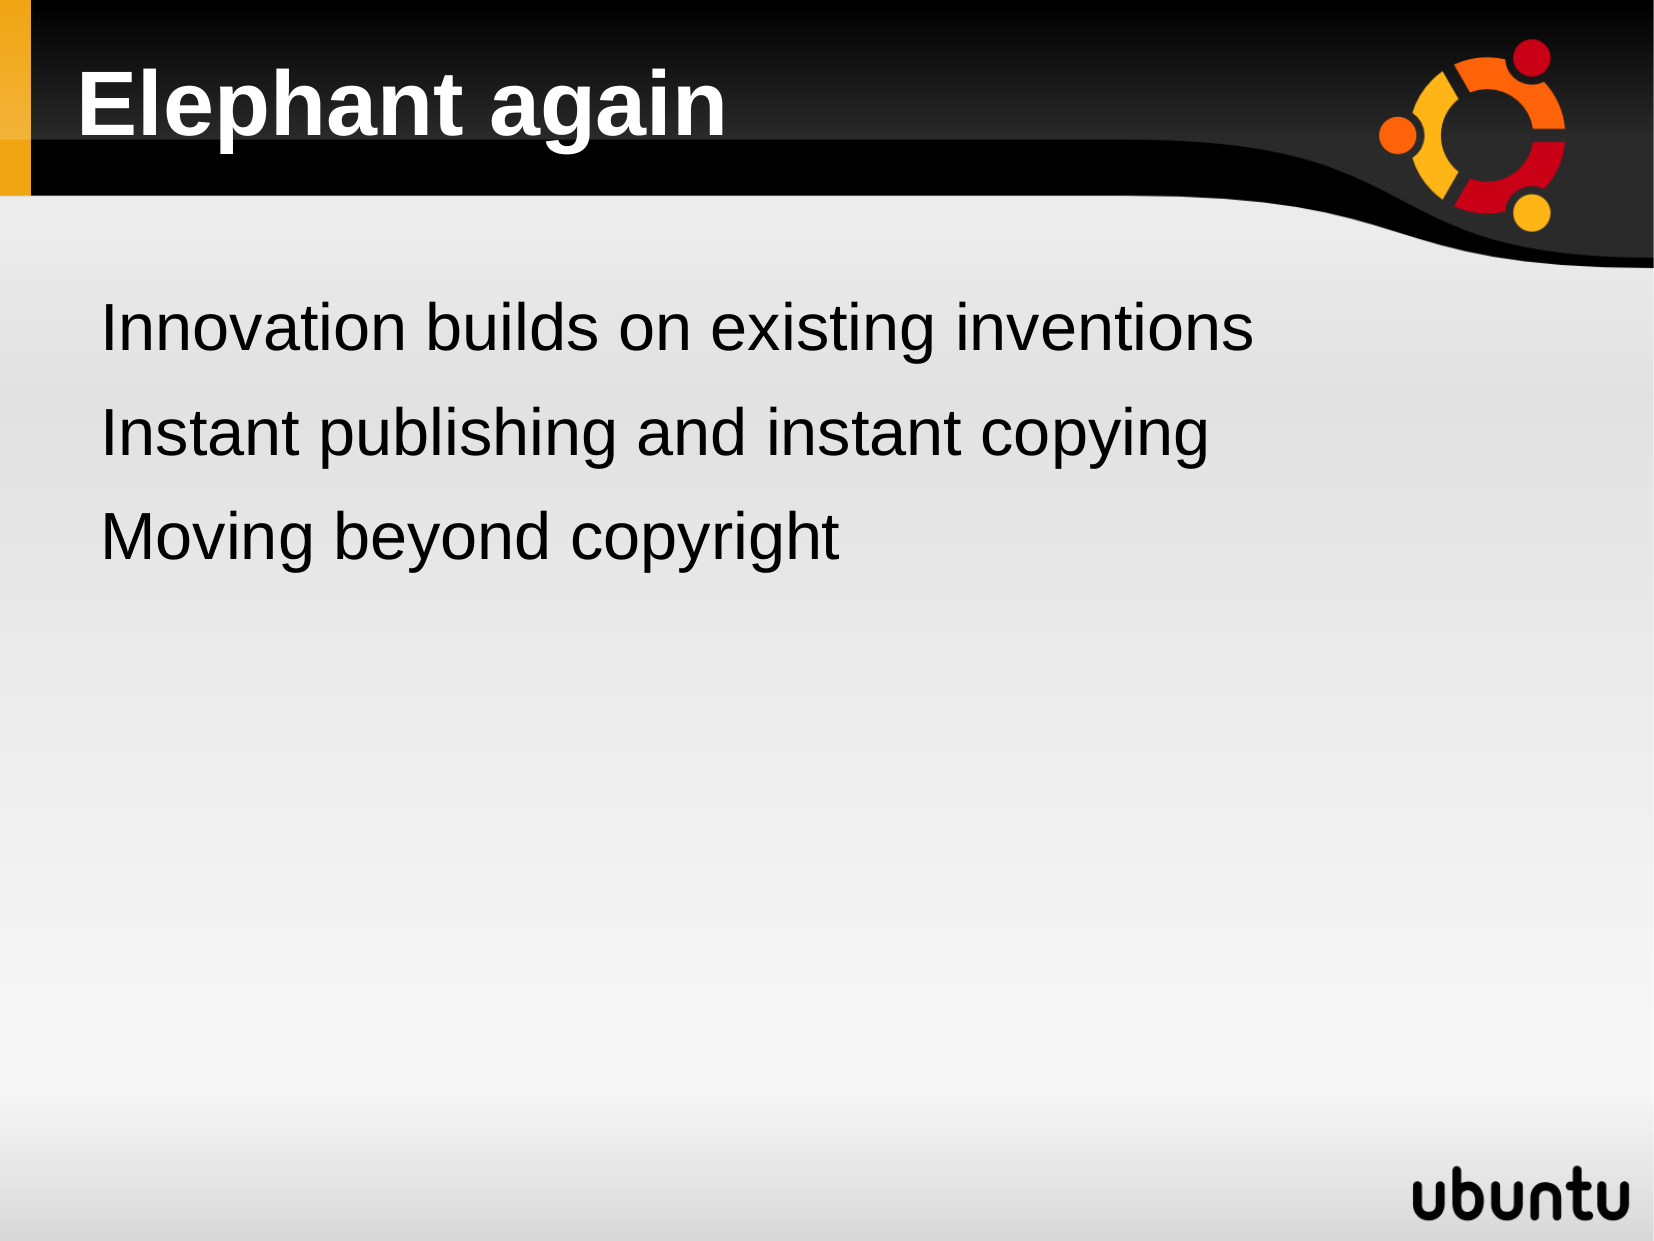

# Elephant again
Innovation builds on existing inventions
Instant publishing and instant copying
Moving beyond copyright